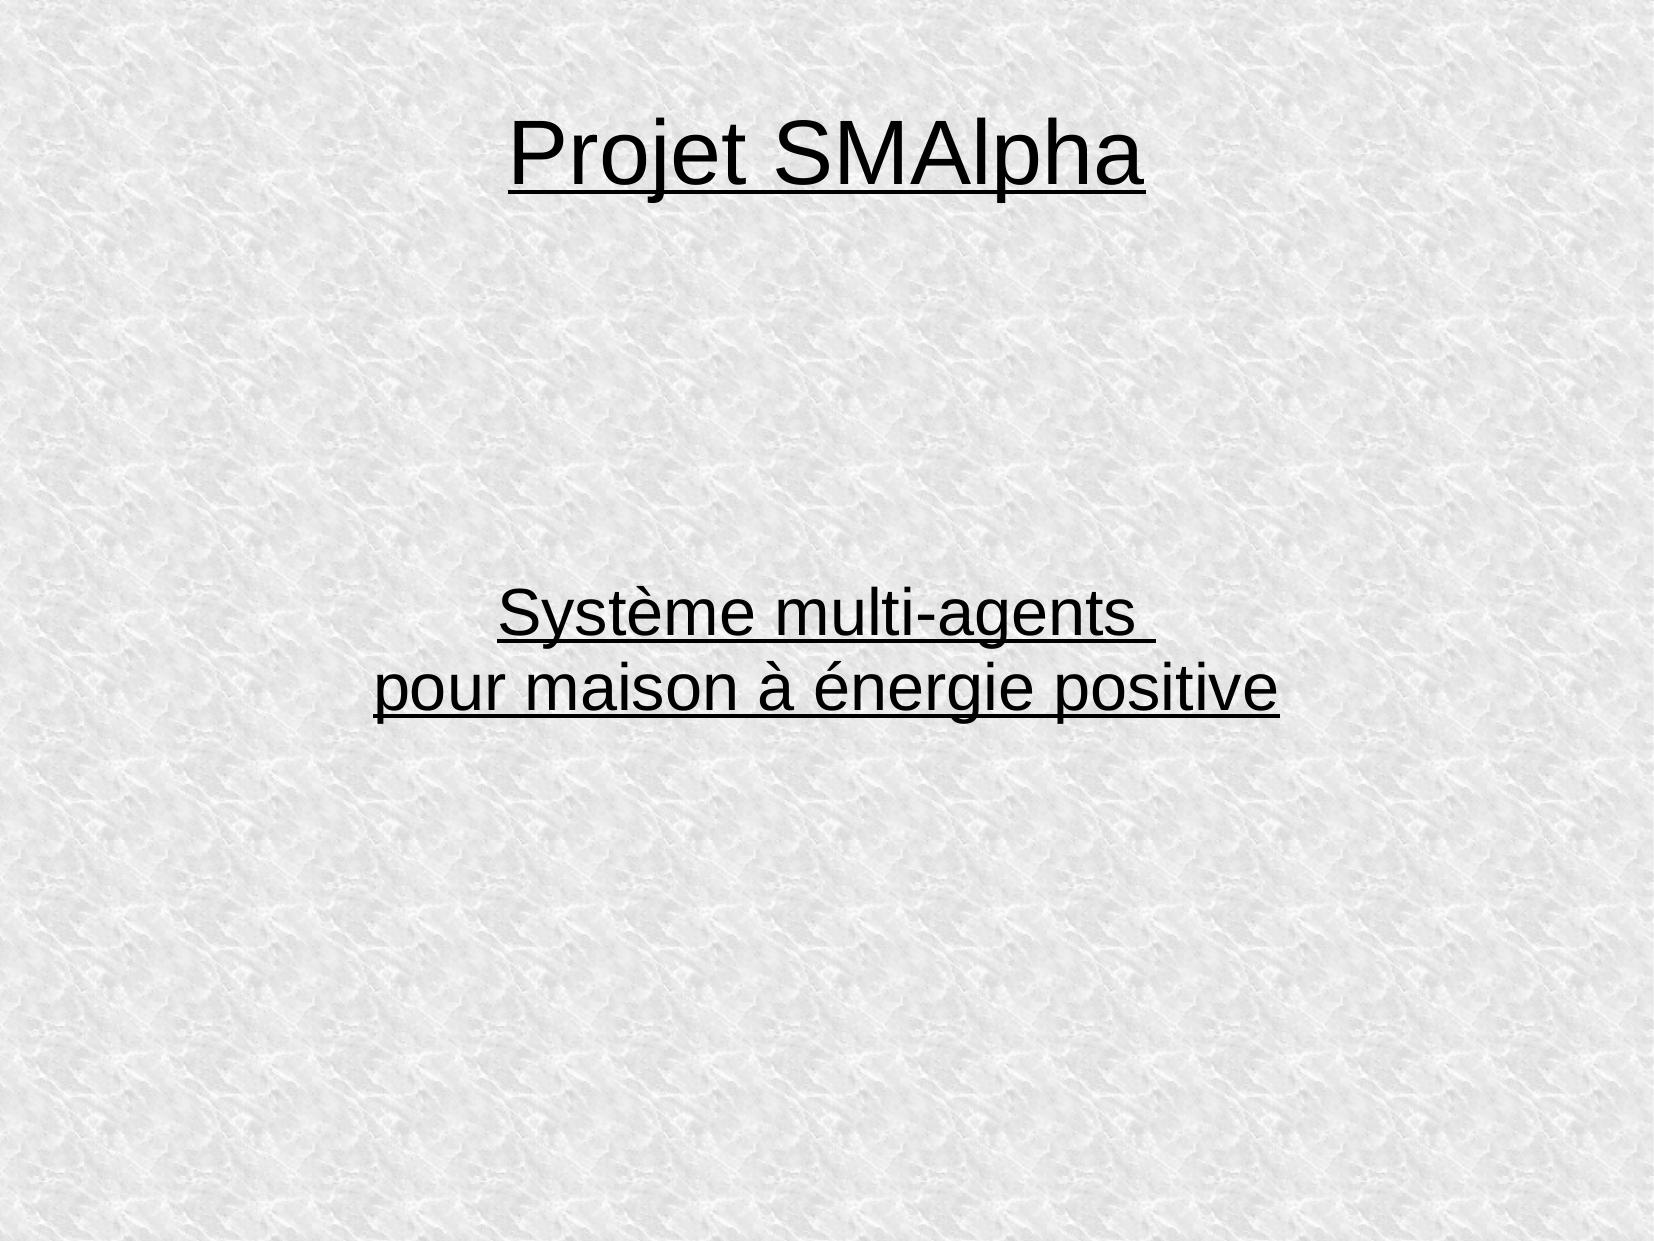

# Projet SMAlpha
Système multi-agents
pour maison à énergie positive